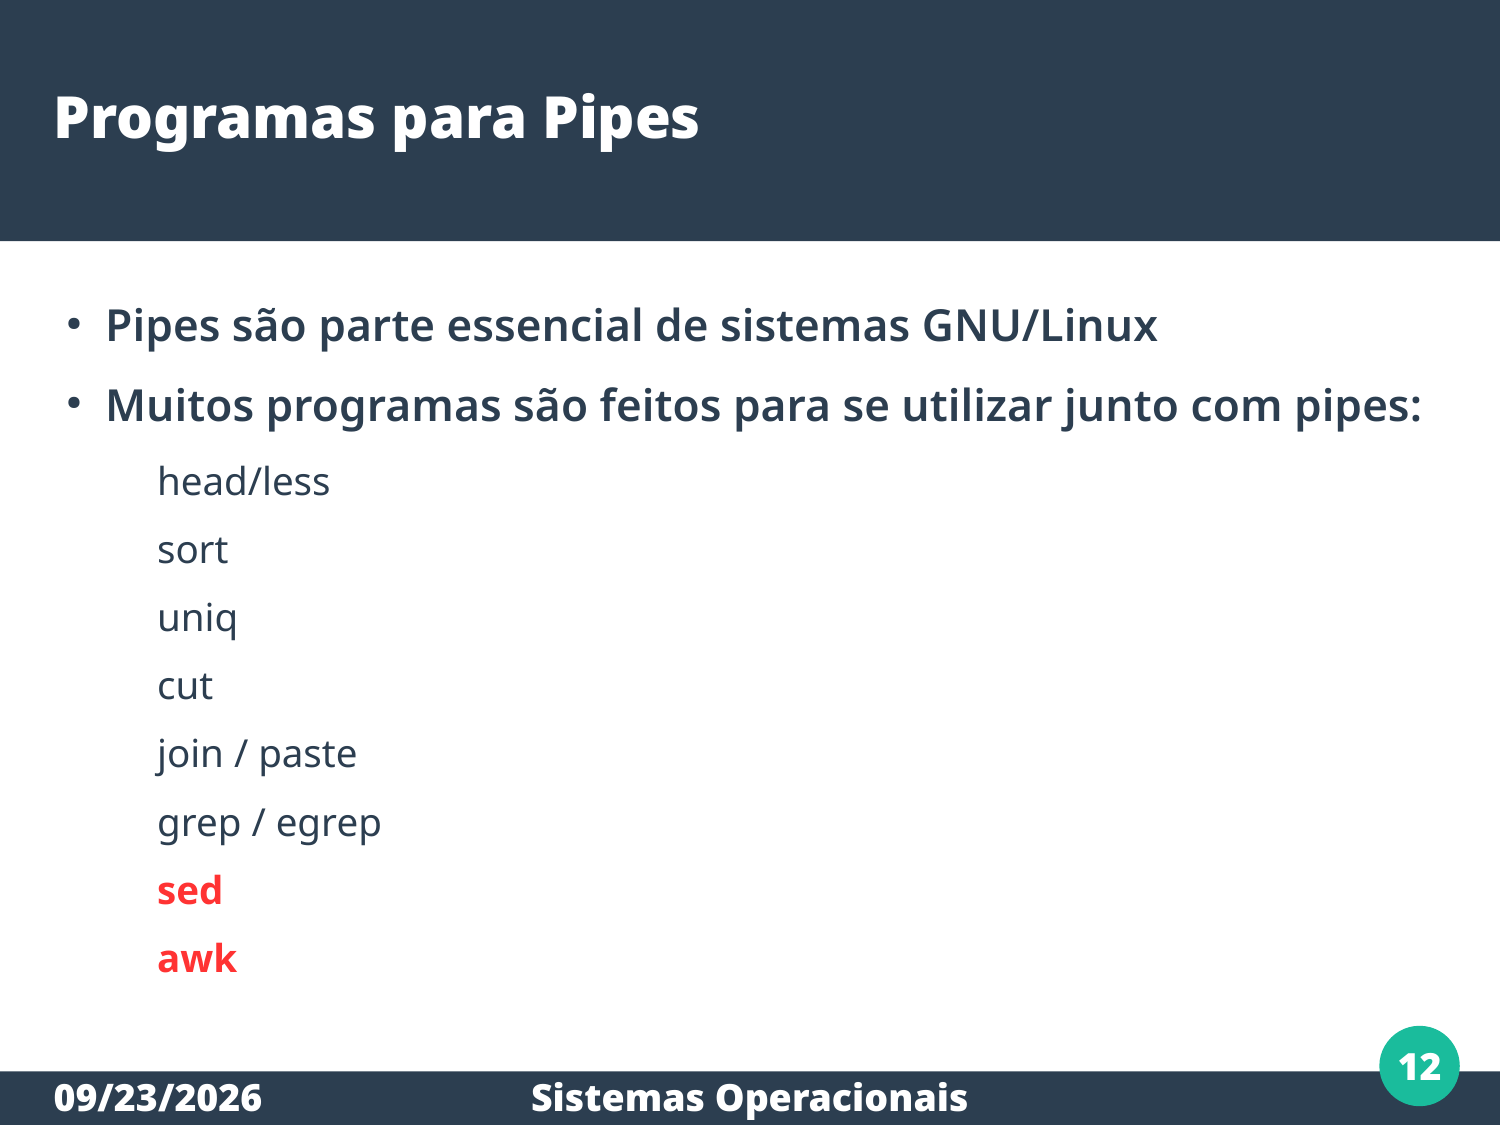

# Programas para Pipes
Pipes são parte essencial de sistemas GNU/Linux
Muitos programas são feitos para se utilizar junto com pipes:
head/less
sort
uniq
cut
join / paste
grep / egrep
sed
awk
12
Sistemas Operacionais